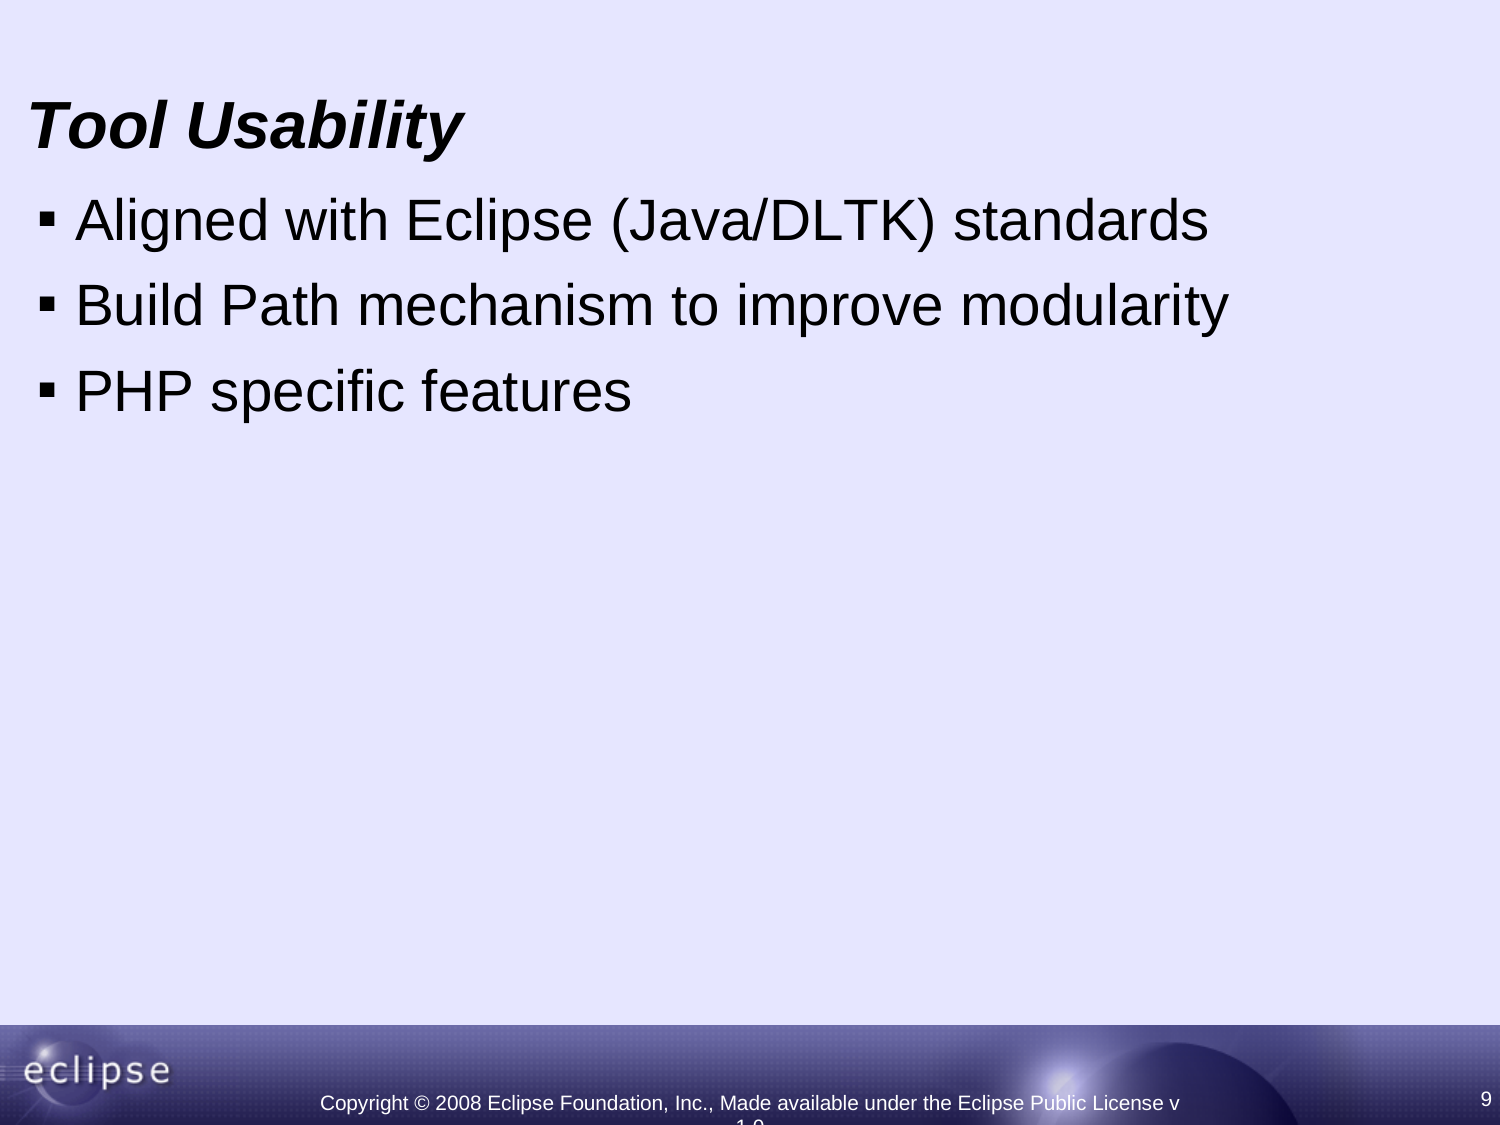

# Tool Usability
Aligned with Eclipse (Java/DLTK) standards
Build Path mechanism to improve modularity
PHP specific features
9